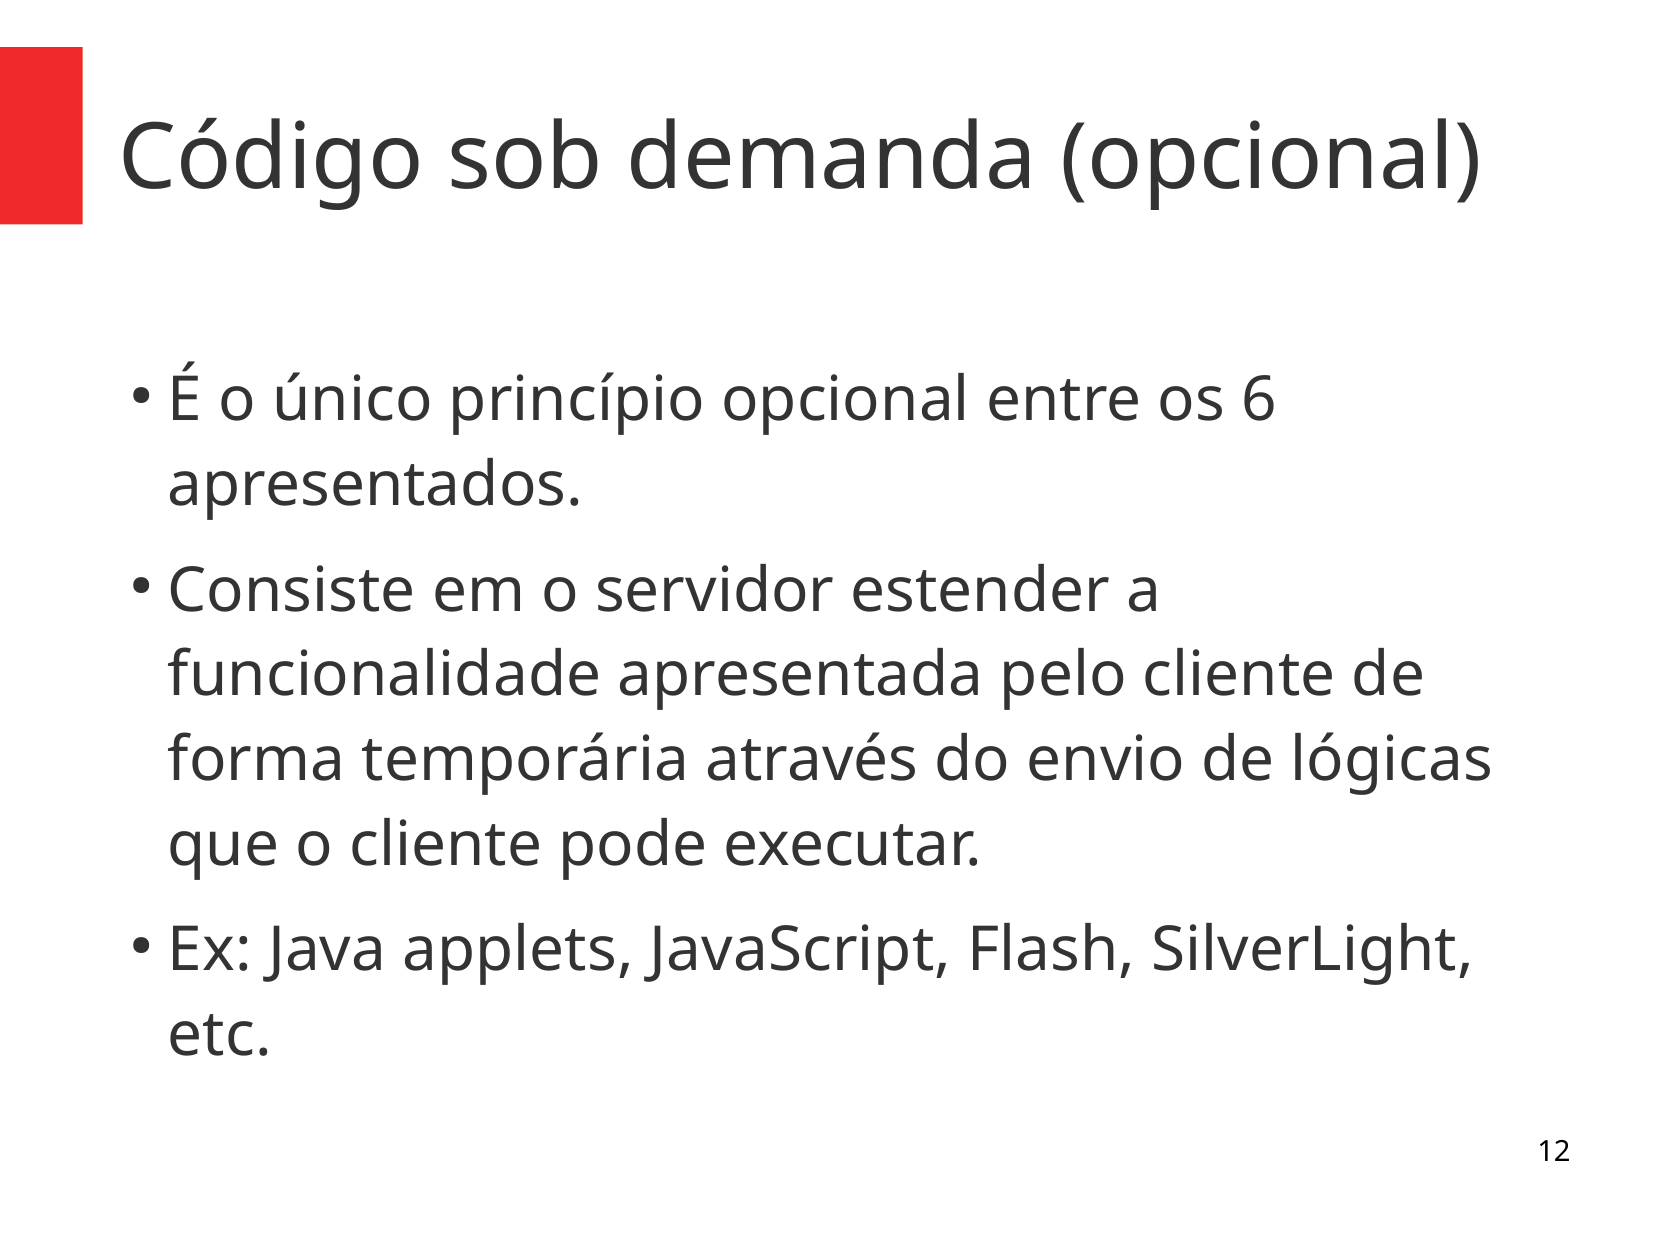

# Código sob demanda (opcional)
É o único princípio opcional entre os 6 apresentados.
Consiste em o servidor estender a funcionalidade apresentada pelo cliente de forma temporária através do envio de lógicas que o cliente pode executar.
Ex: Java applets, JavaScript, Flash, SilverLight, etc.
12